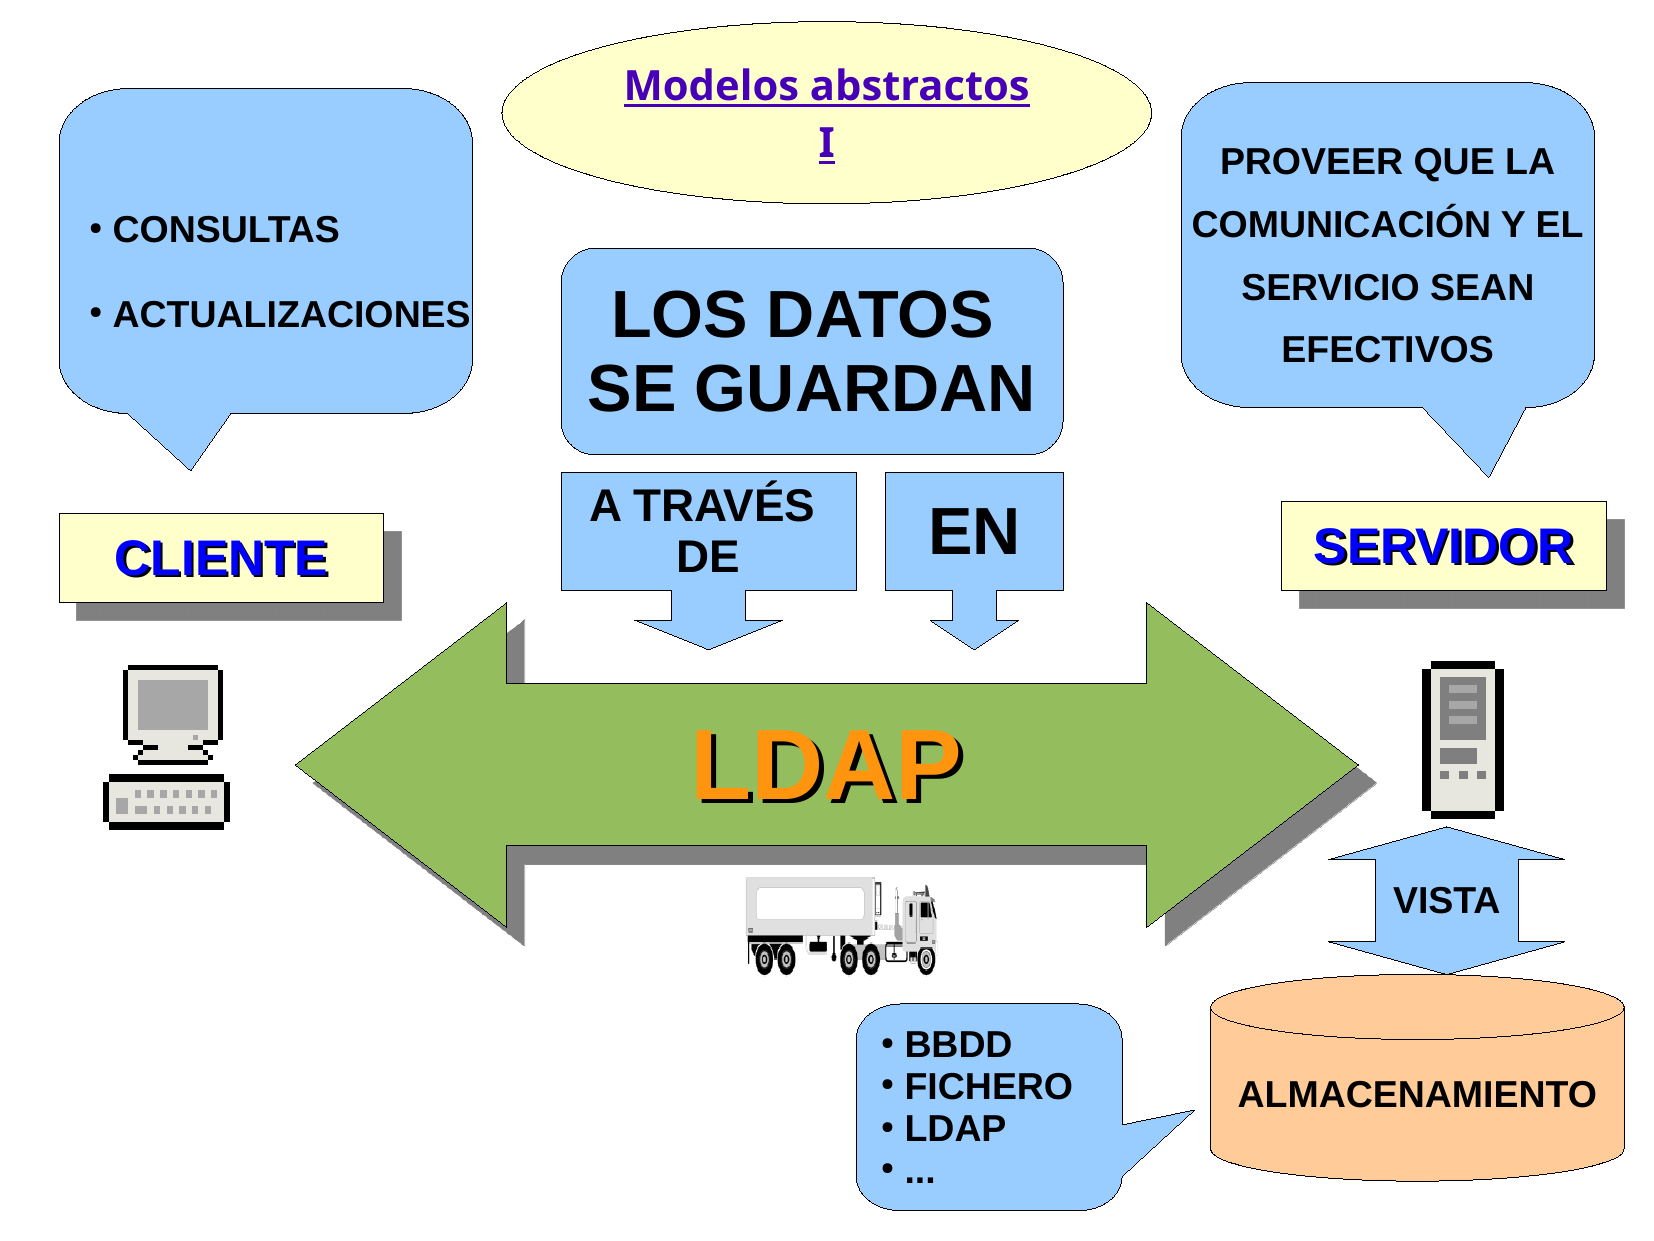

Modelos abstractos I
PROVEER QUE LA
COMUNICACIÓN Y EL
SERVICIO SEAN
EFECTIVOS
 CONSULTAS
 ACTUALIZACIONES
LOS DATOS
SE GUARDAN
A TRAVÉS
DE
EN
SERVIDOR
CLIENTE
LDAP
VISTA
ALMACENAMIENTO
 BBDD
 FICHERO
 LDAP
 ...